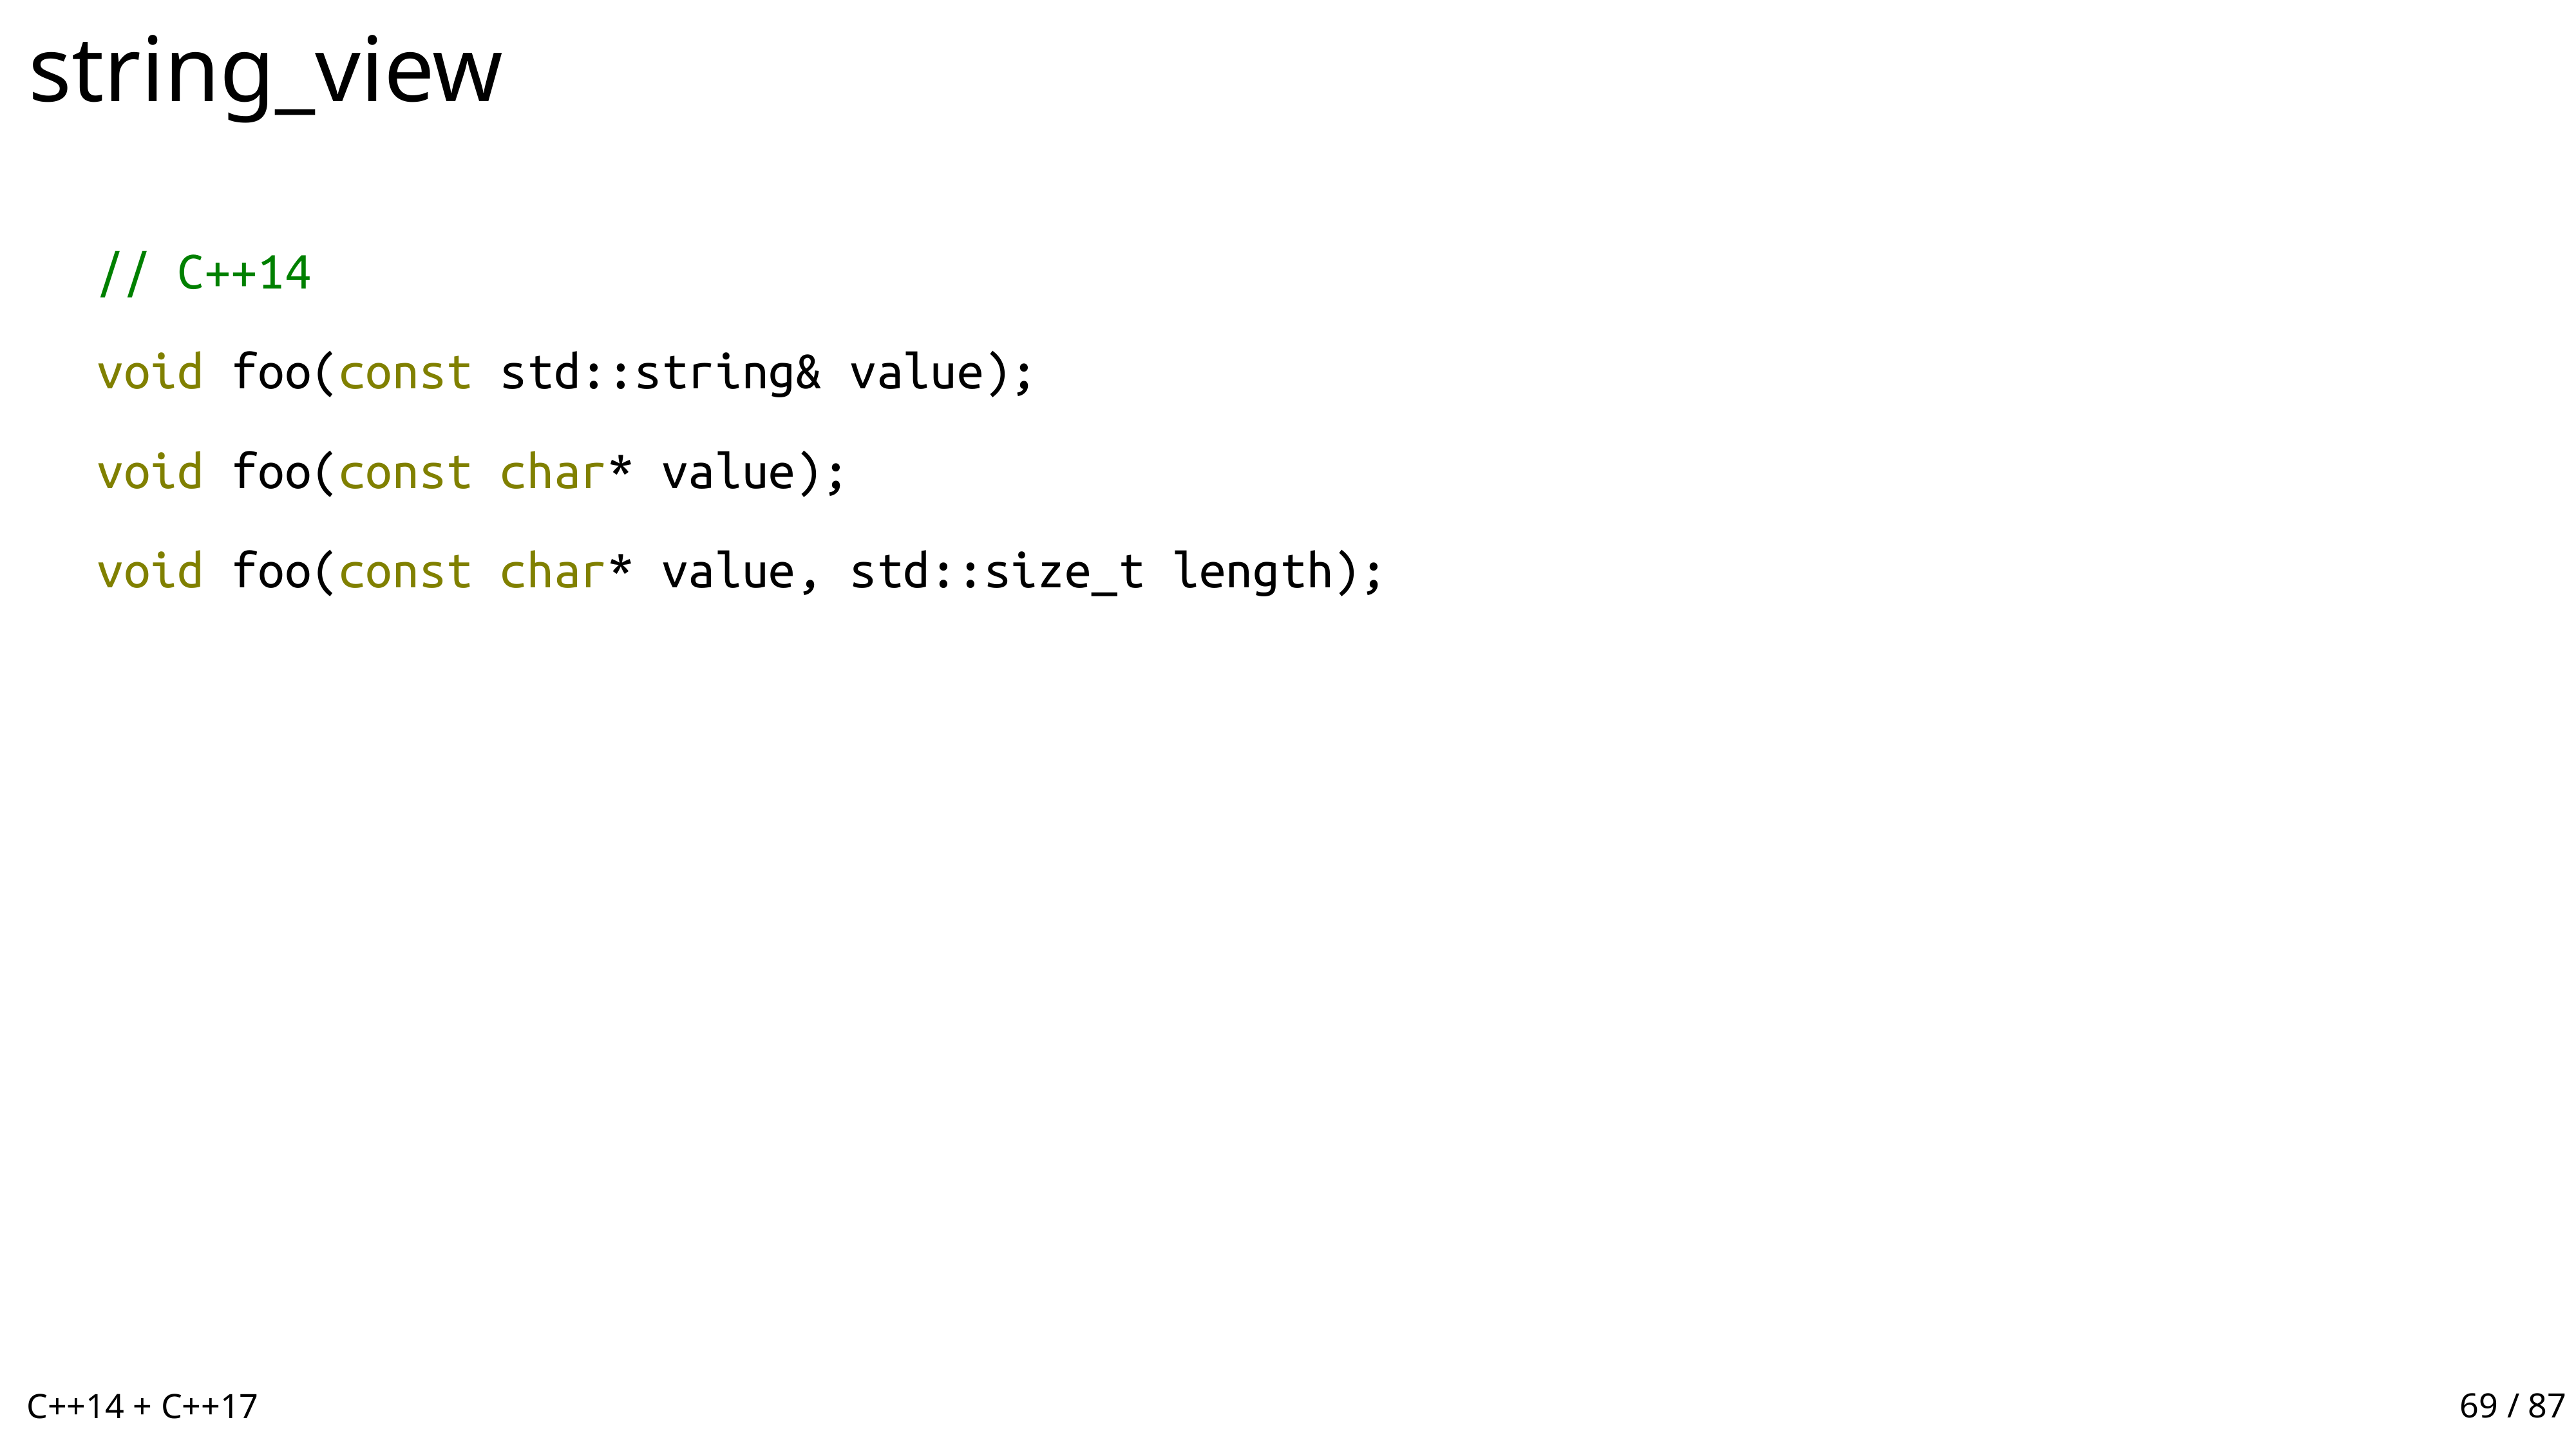

# string_view
// C++14
void foo(const std::string& value);
void foo(const char* value);
void foo(const char* value, std::size_t length);
C++14 + C++17